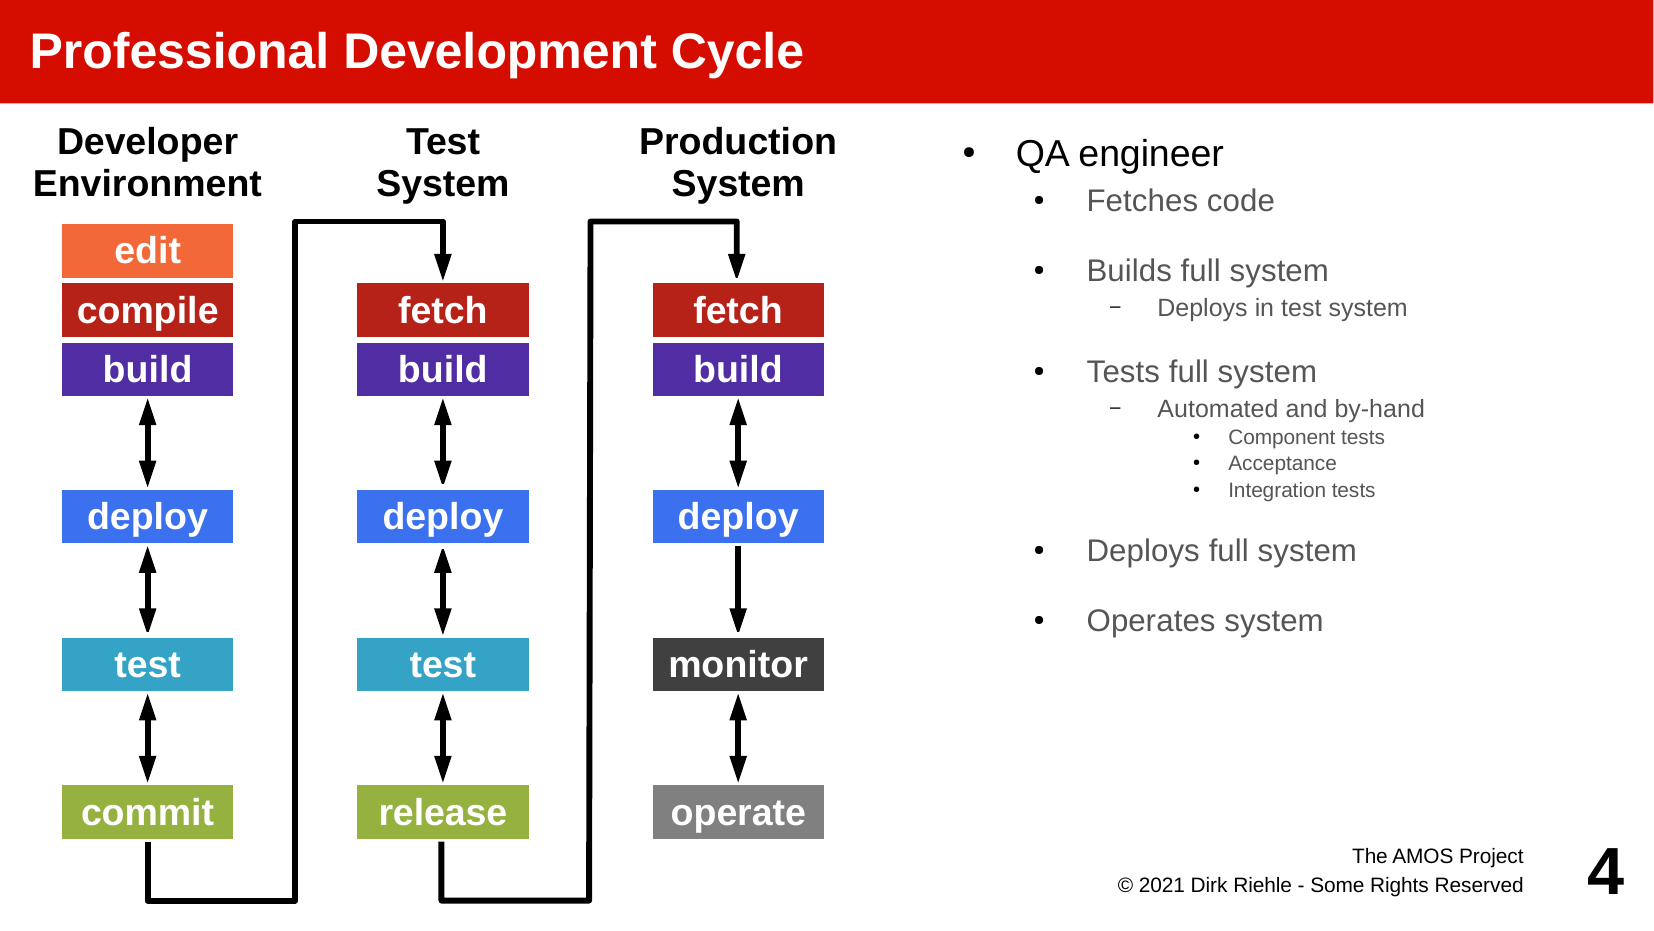

# Professional Development Cycle
Developer
Environment
Test
System
Production
System
edit
compile
fetch
fetch
build
build
build
deploy
deploy
deploy
test
test
monitor
commit
release
operate
QA engineer
Fetches code
Builds full system
Deploys in test system
Tests full system
Automated and by-hand
Component tests
Acceptance
Integration tests
Deploys full system
Operates system
The AMOS Project
4
© 2021 Dirk Riehle - Some Rights Reserved